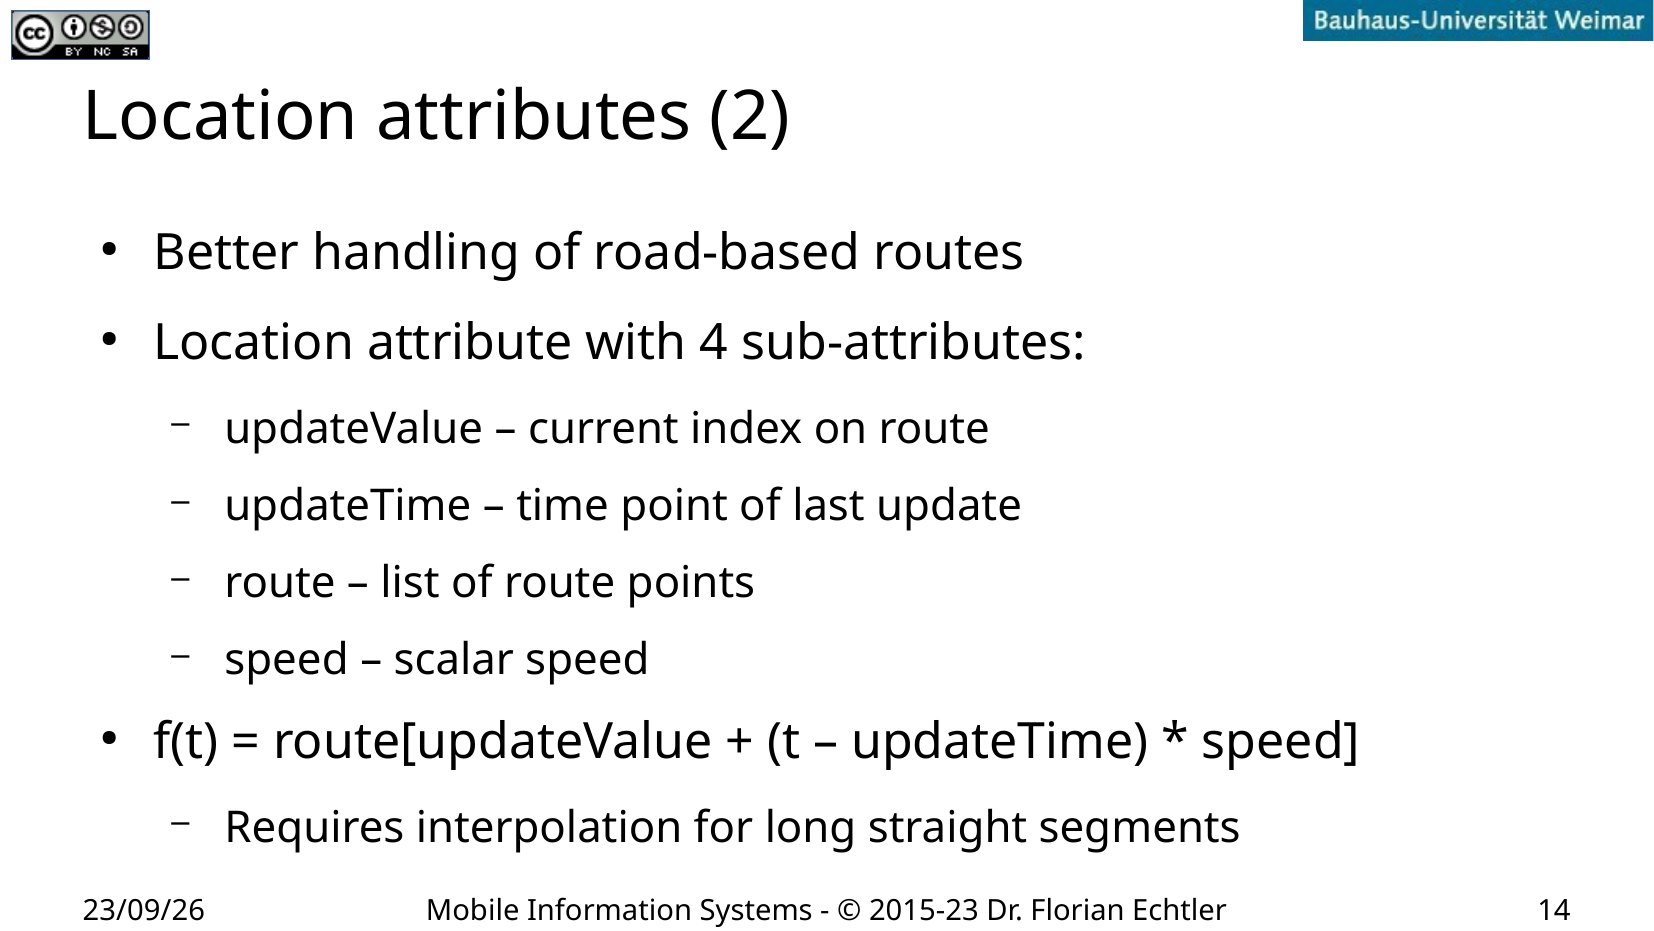

# Location attributes (2)
Better handling of road-based routes
Location attribute with 4 sub-attributes:
updateValue – current index on route
updateTime – time point of last update
route – list of route points
speed – scalar speed
f(t) = route[updateValue + (t – updateTime) * speed]
Requires interpolation for long straight segments
Mobile Information Systems - © 2015-23 Dr. Florian Echtler
14